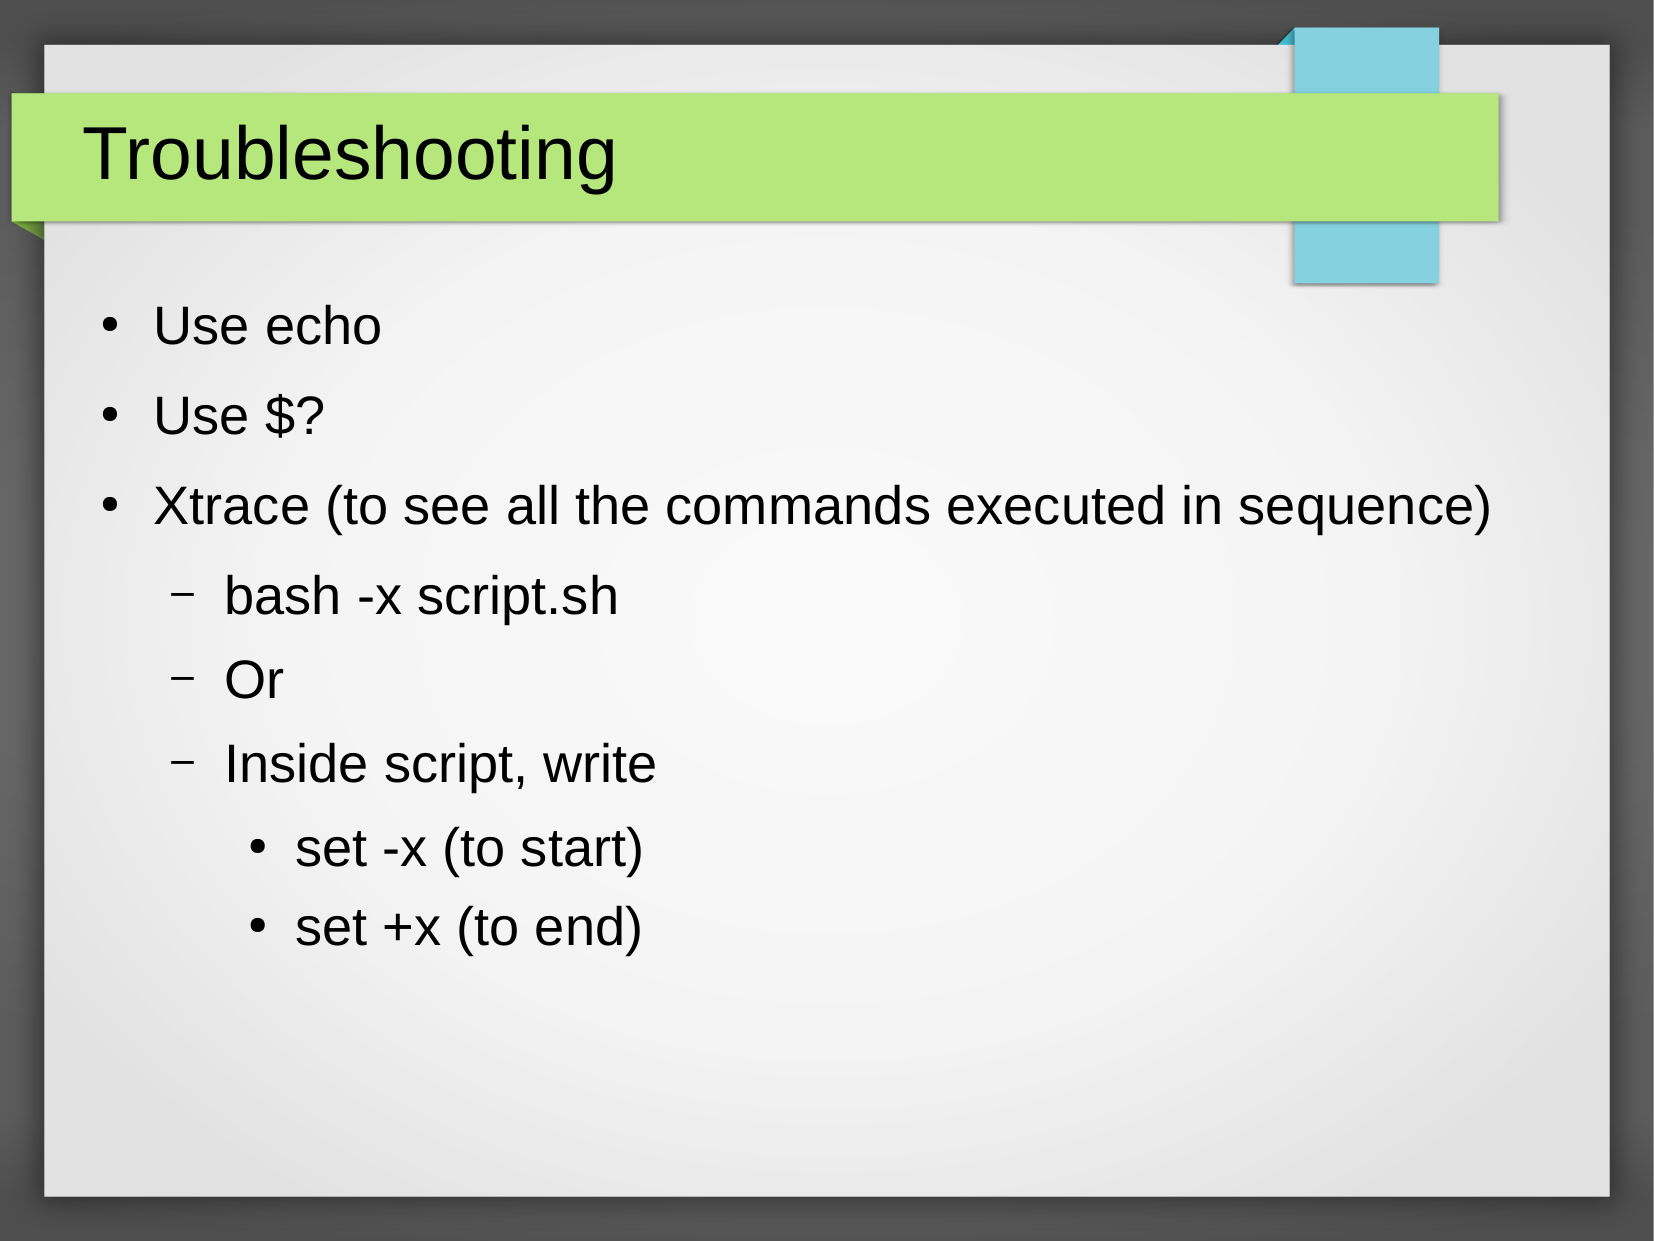

# Troubleshooting
Use echo
Use $?
Xtrace (to see all the commands executed in sequence)
bash -x script.sh
Or
Inside script, write
set -x (to start)
set +x (to end)